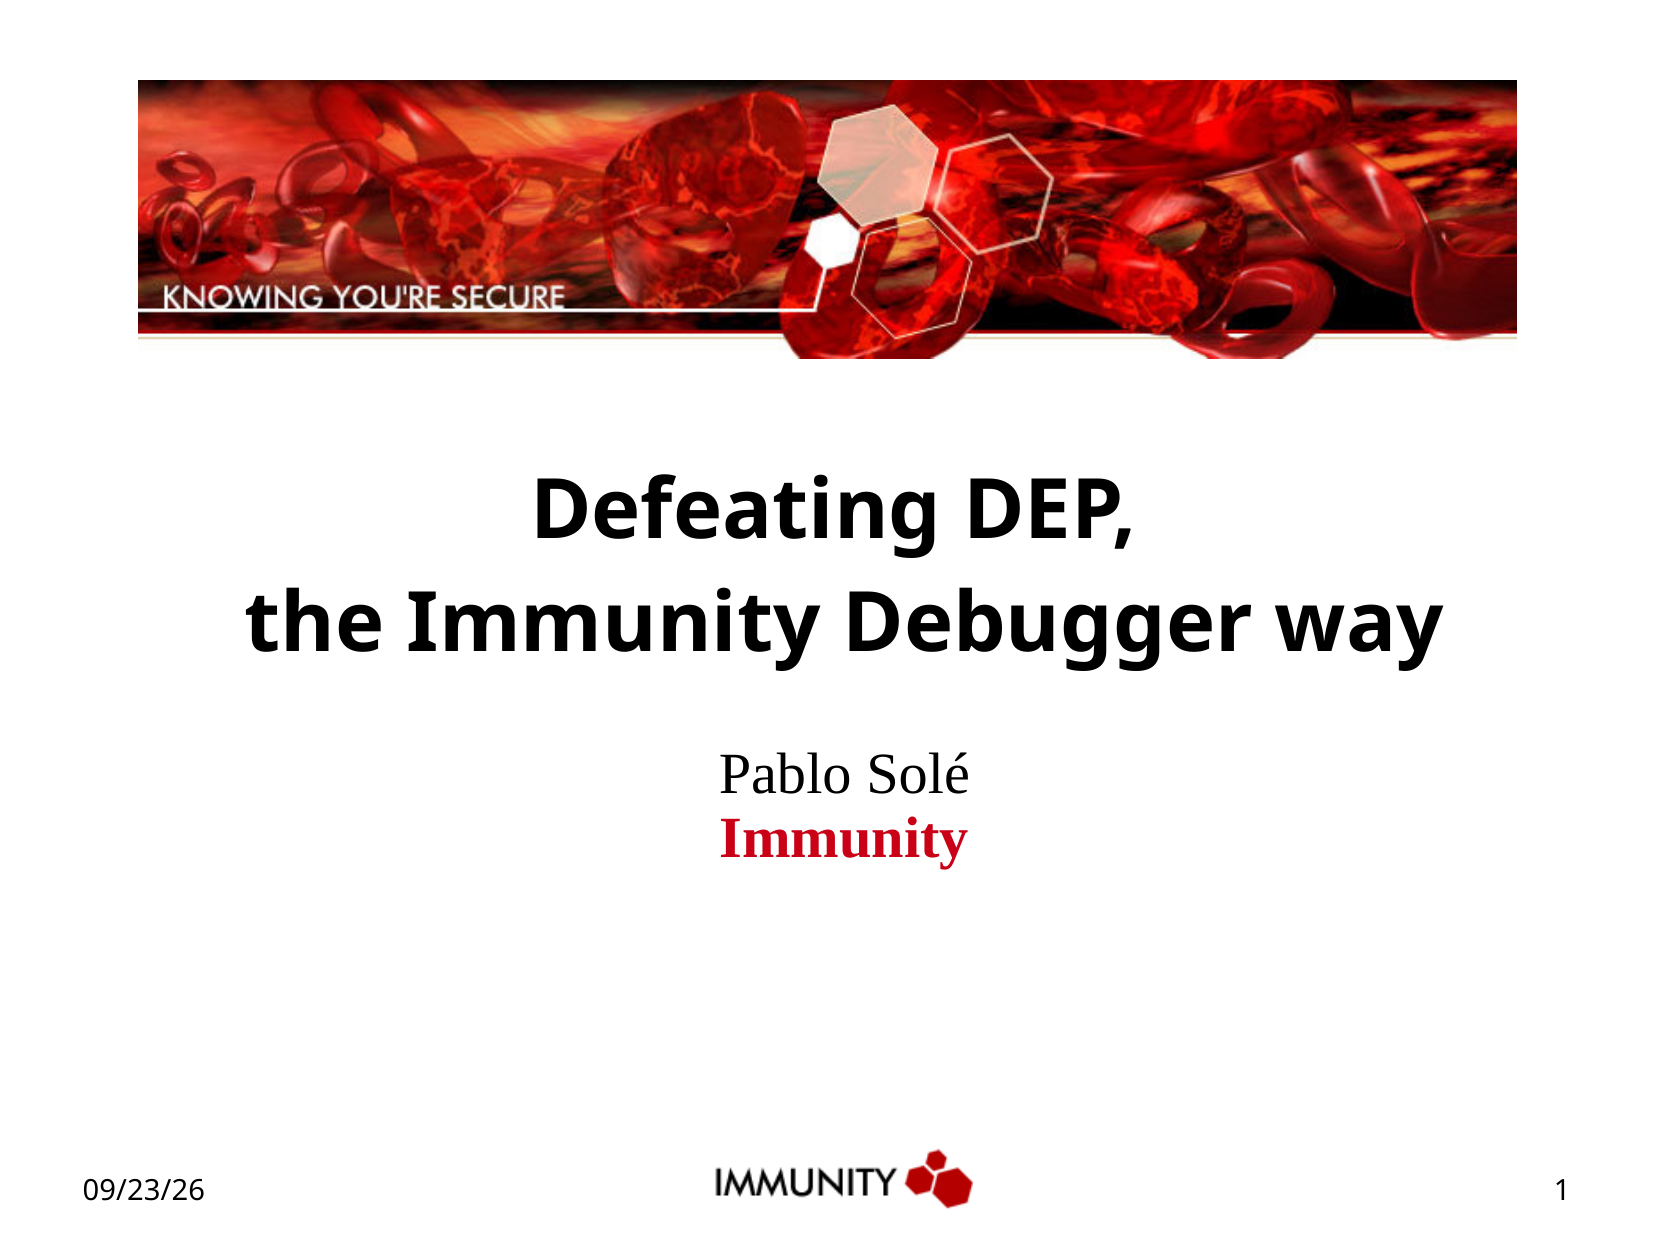

# Defeating DEP,
the Immunity Debugger way
Pablo Solé
Immunity
1